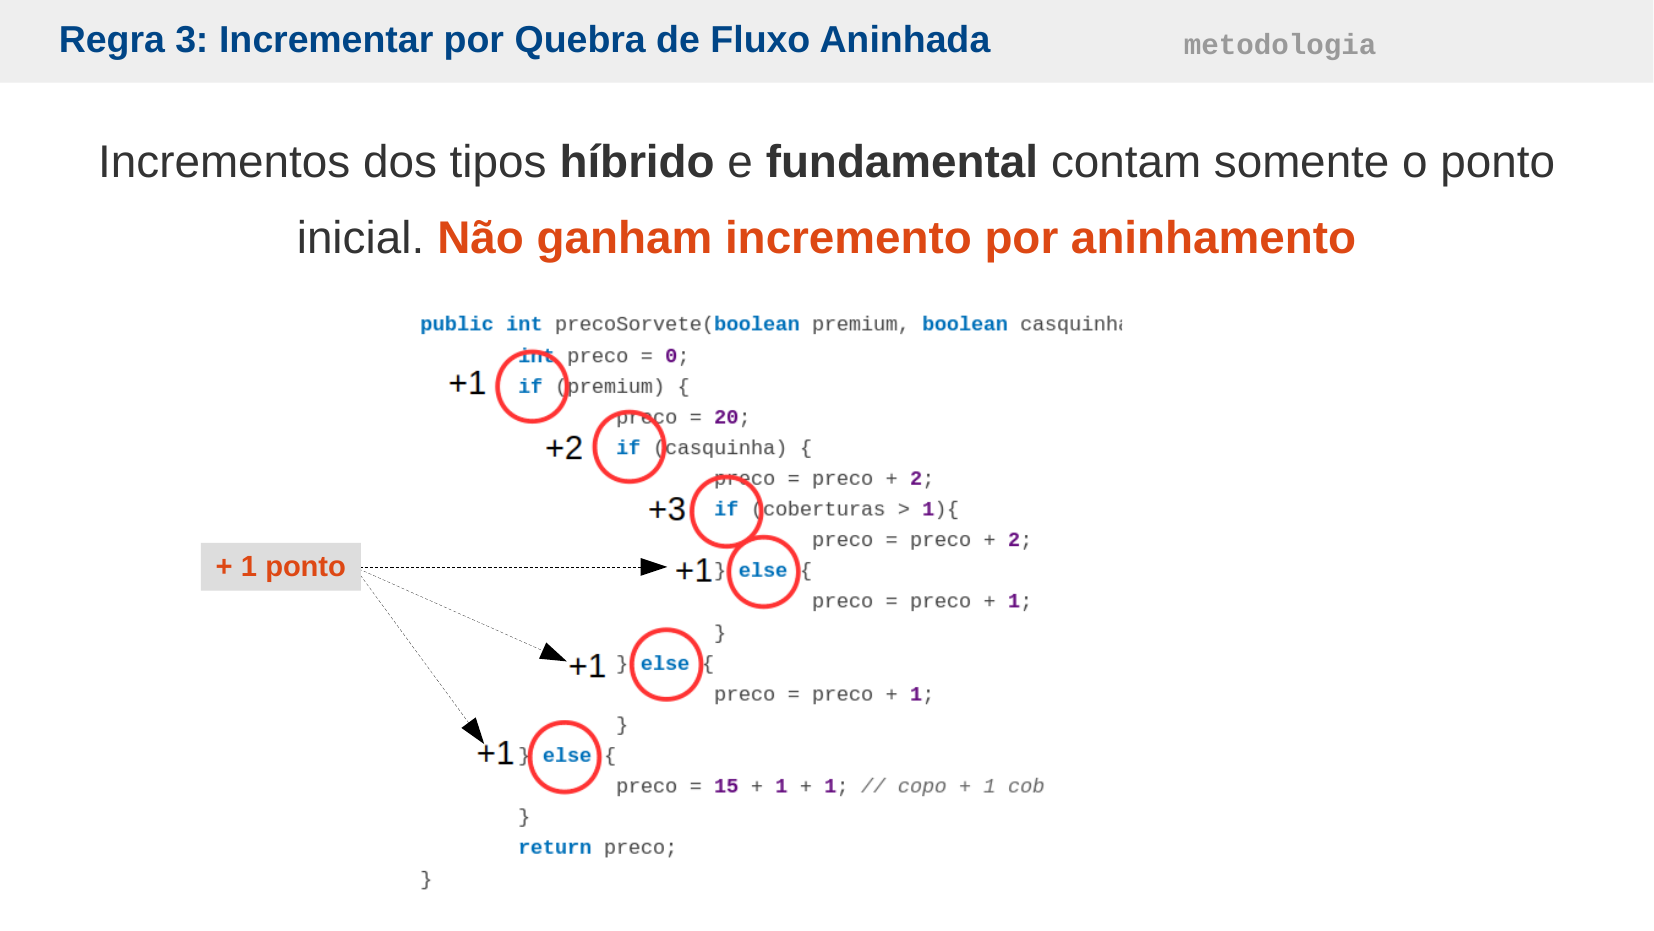

# Regra 3: Incrementar por Quebra de Fluxo Aninhada
metodologia
Incrementos dos tipos híbrido e fundamental contam somente o ponto inicial. Não ganham incremento por aninhamento
+ 1 ponto